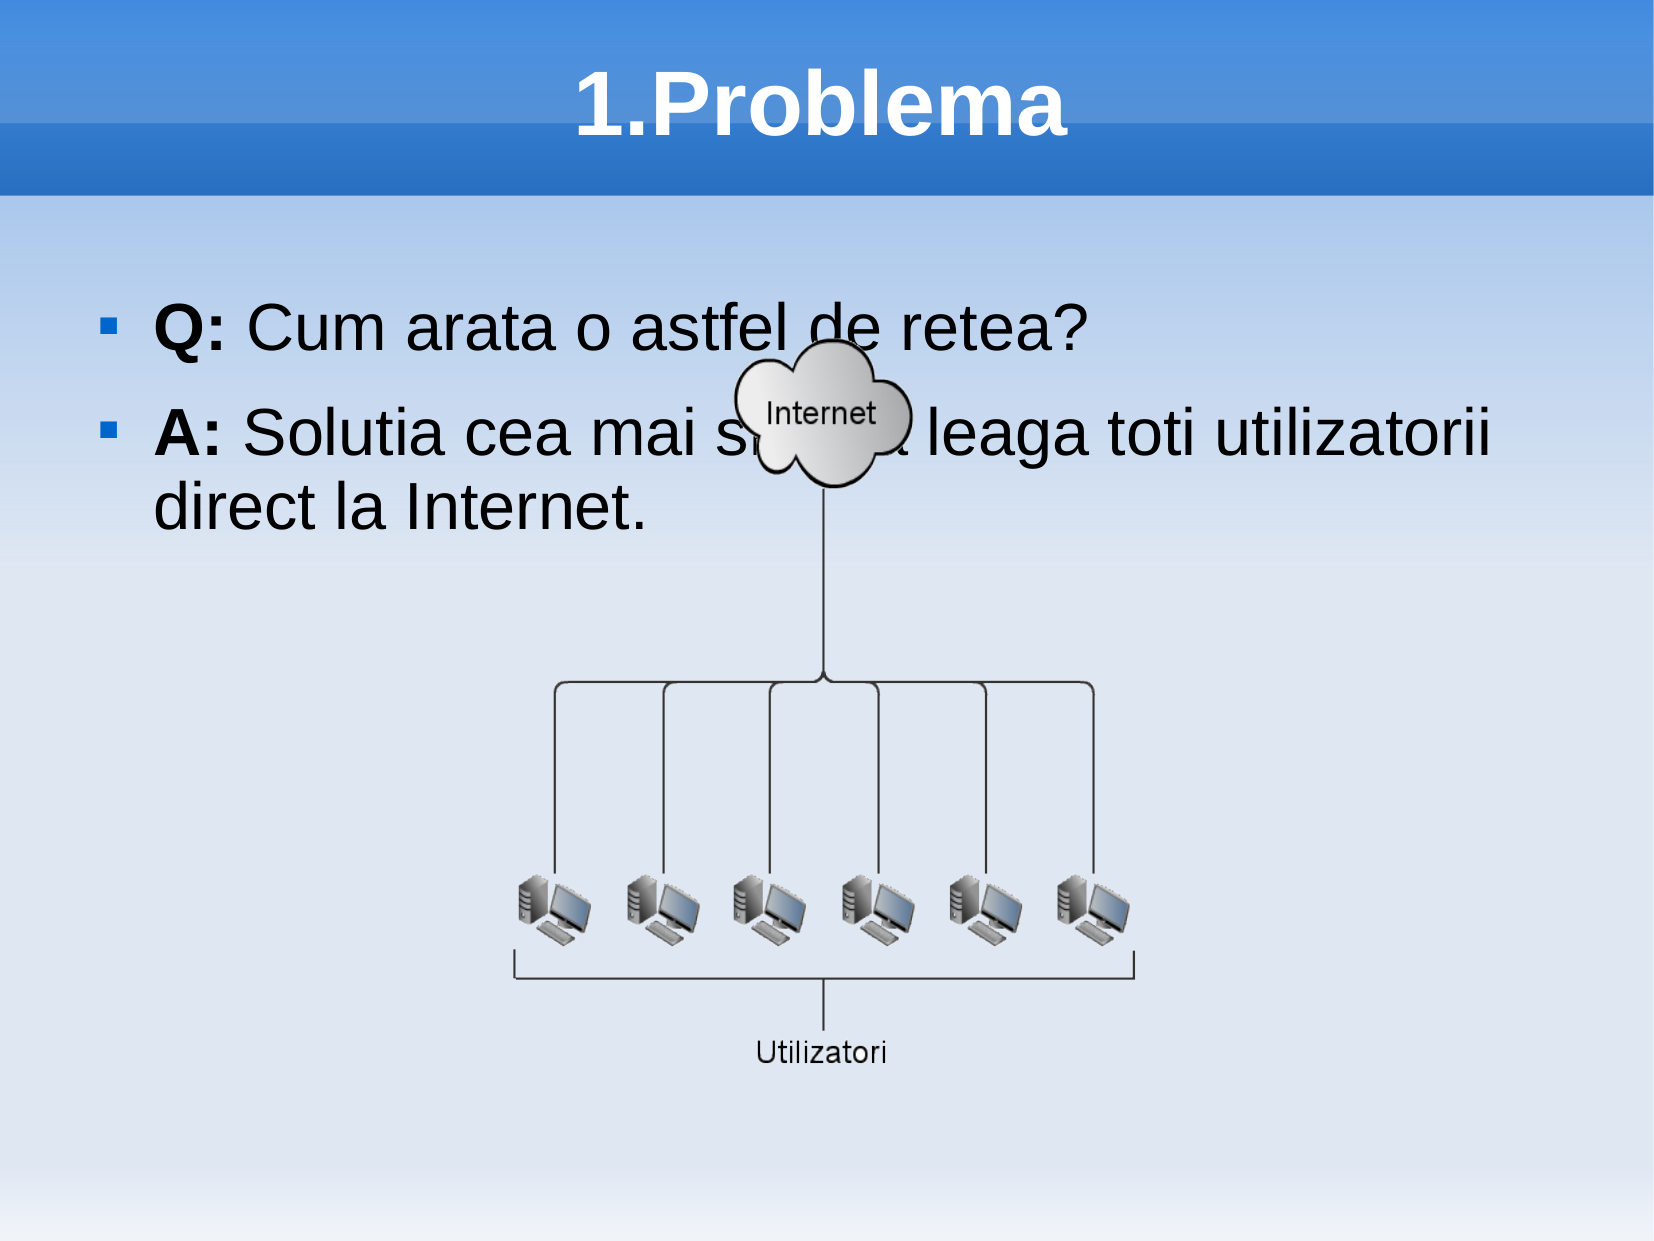

# 1.Problema
Q: Cum arata o astfel de retea?
A: Solutia cea mai simpla leaga toti utilizatorii direct la Internet.